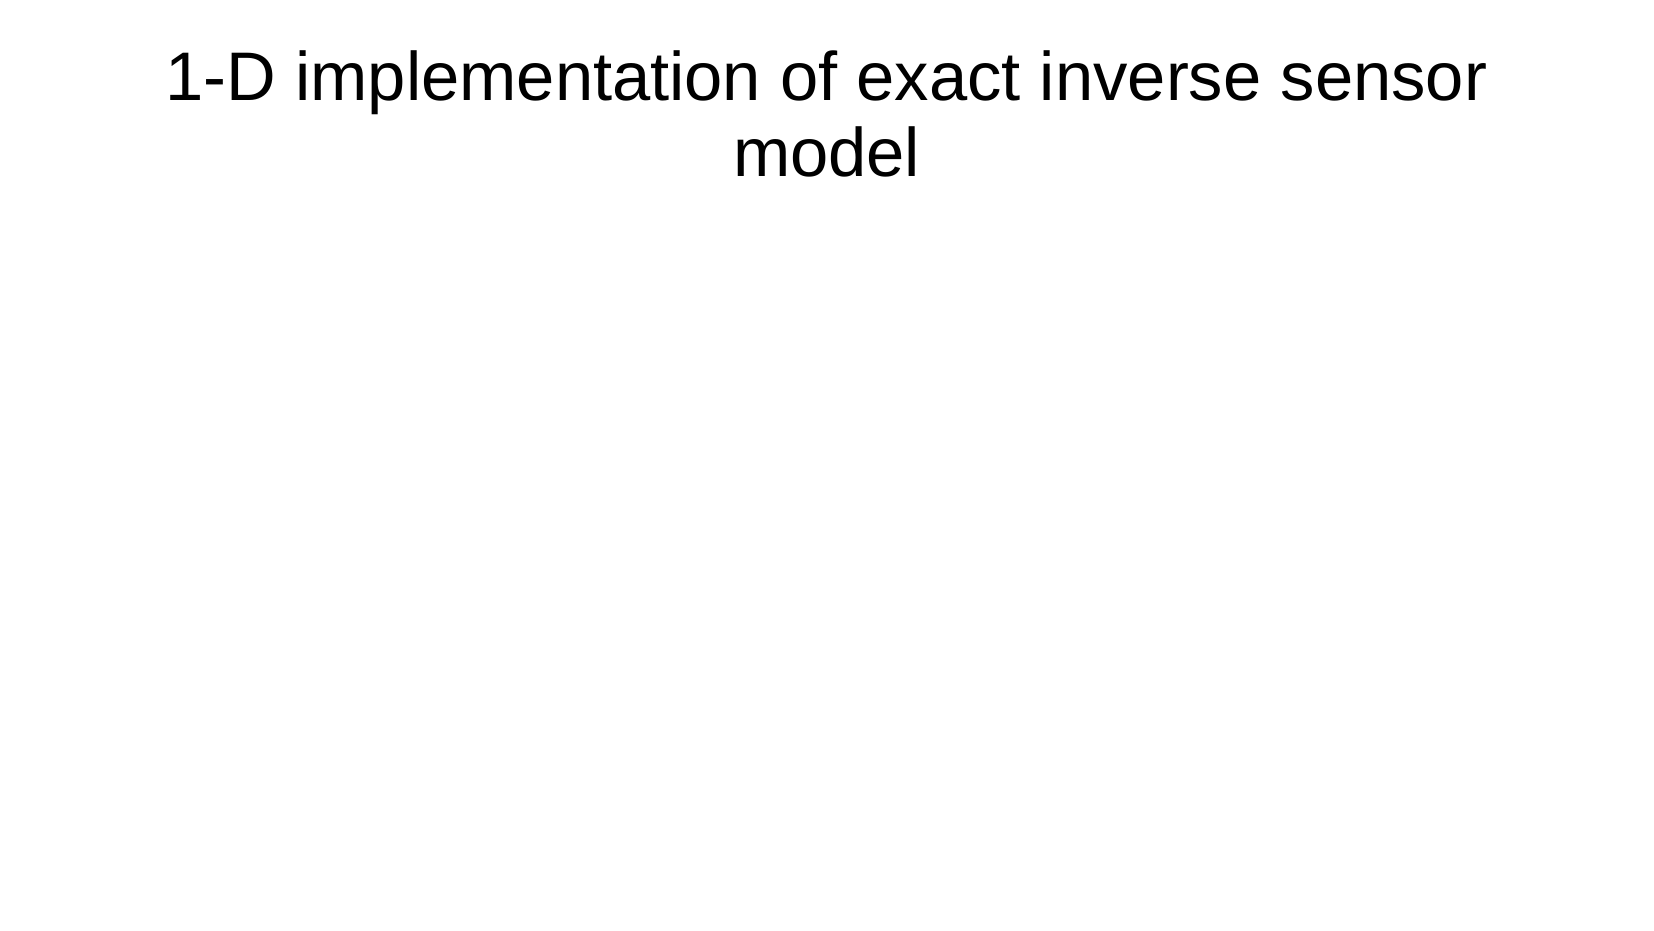

# 1-D implementation of exact inverse sensor model